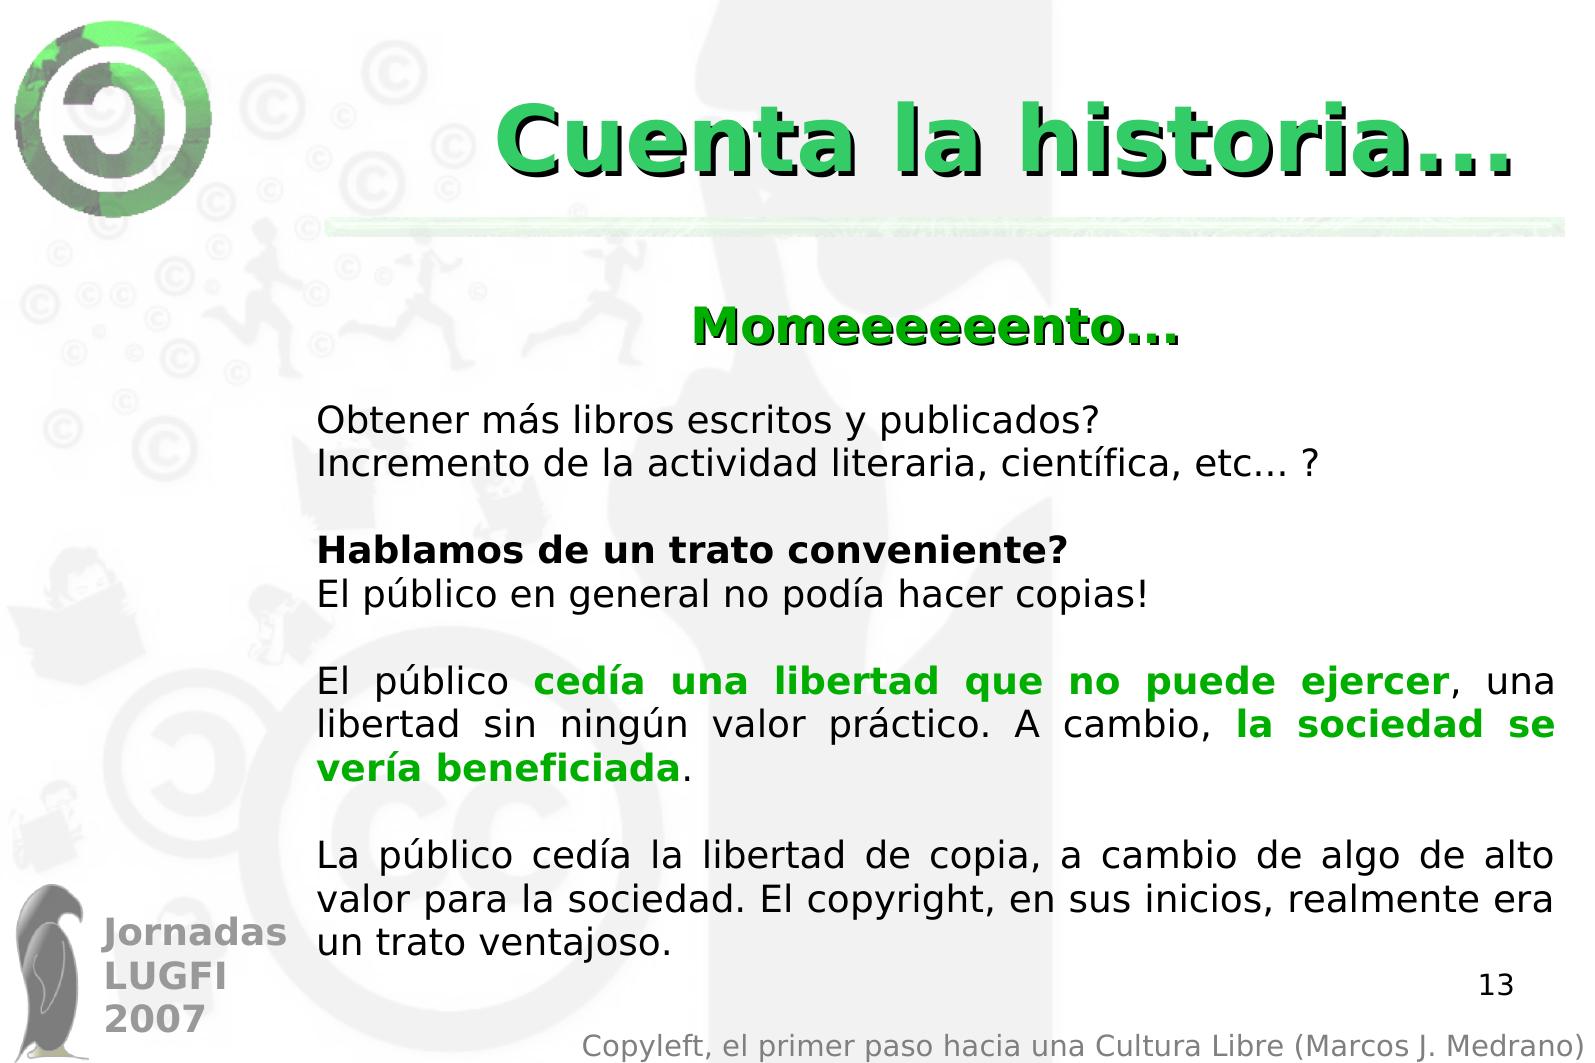

Cuenta la historia...
Momeeeeeento...
Obtener más libros escritos y publicados?
Incremento de la actividad literaria, científica, etc... ?
Hablamos de un trato conveniente?
El público en general no podía hacer copias!
El público cedía una libertad que no puede ejercer, una libertad sin ningún valor práctico. A cambio, la sociedad se vería beneficiada.
La público cedía la libertad de copia, a cambio de algo de alto valor para la sociedad. El copyright, en sus inicios, realmente era un trato ventajoso.
13